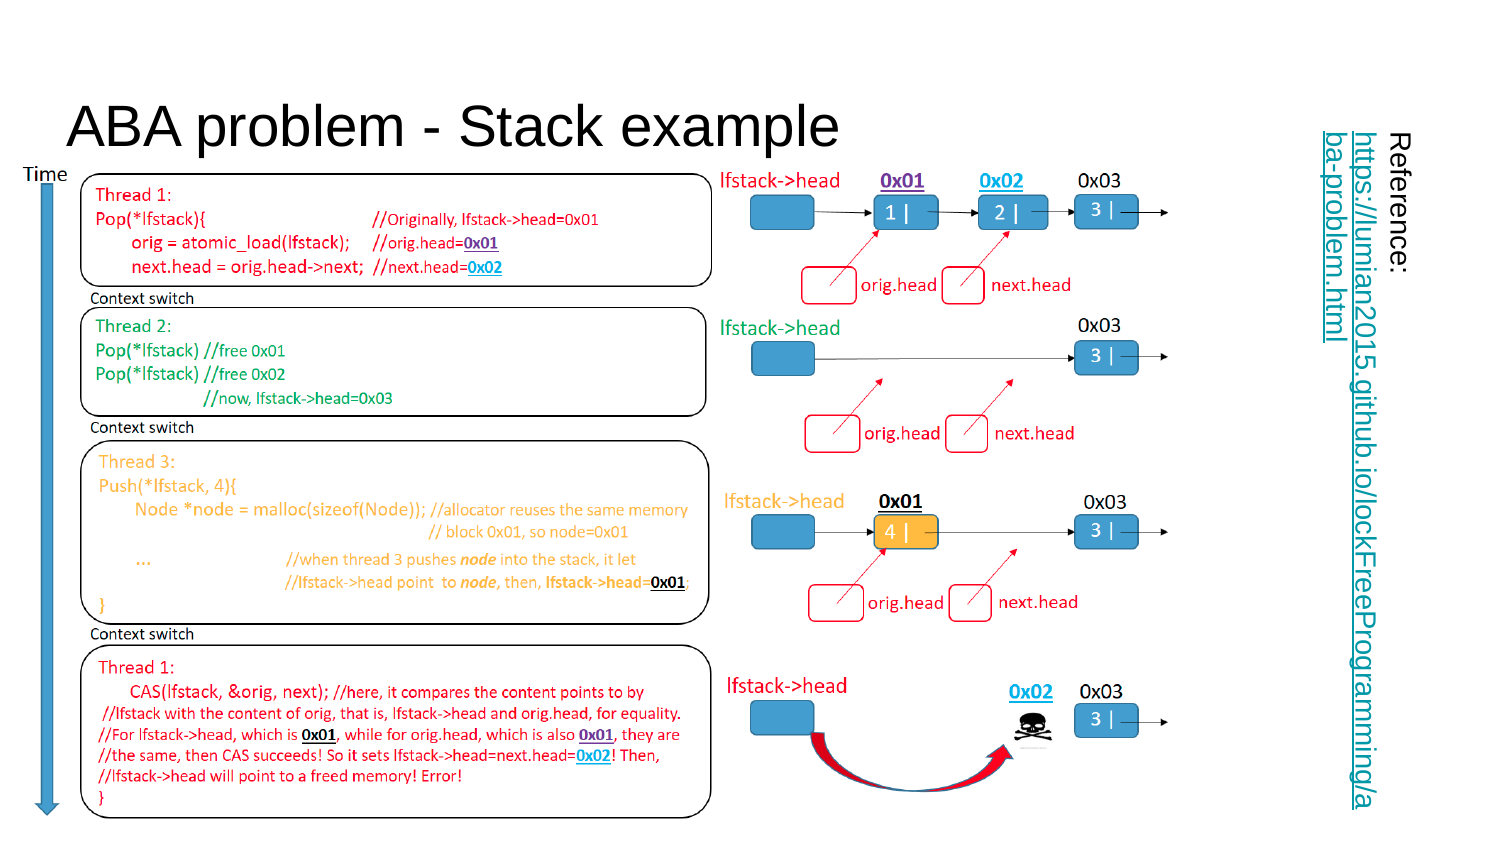

# ABA problem - Stack example
Reference: https://lumian2015.github.io/lockFreeProgramming/aba-problem.html